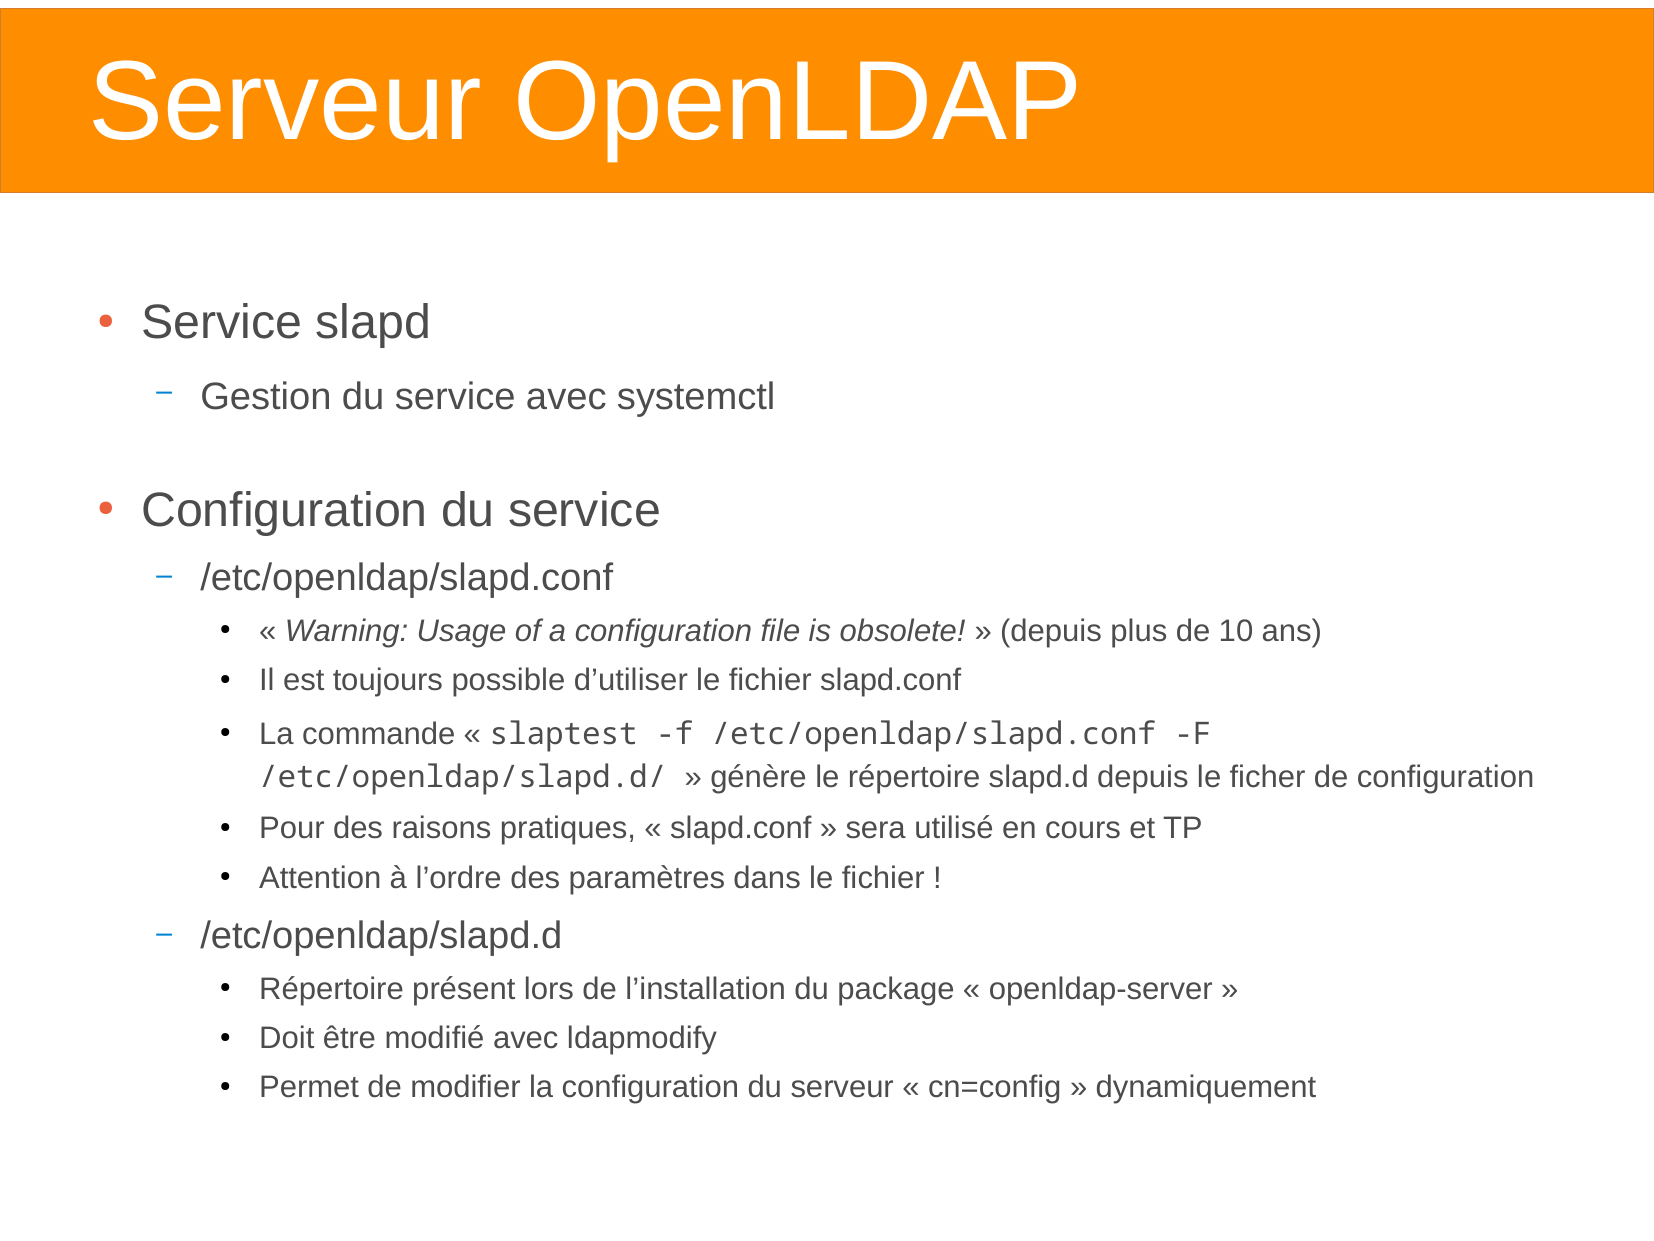

Serveur OpenLDAP
# Service slapd
Gestion du service avec systemctl
Configuration du service
/etc/openldap/slapd.conf
« Warning: Usage of a configuration file is obsolete! » (depuis plus de 10 ans)
Il est toujours possible d’utiliser le fichier slapd.conf
La commande « slaptest -f /etc/openldap/slapd.conf -F /etc/openldap/slapd.d/ » génère le répertoire slapd.d depuis le ficher de configuration
Pour des raisons pratiques, « slapd.conf » sera utilisé en cours et TP
Attention à l’ordre des paramètres dans le fichier !
/etc/openldap/slapd.d
Répertoire présent lors de l’installation du package « openldap-server »
Doit être modifié avec ldapmodify
Permet de modifier la configuration du serveur « cn=config » dynamiquement